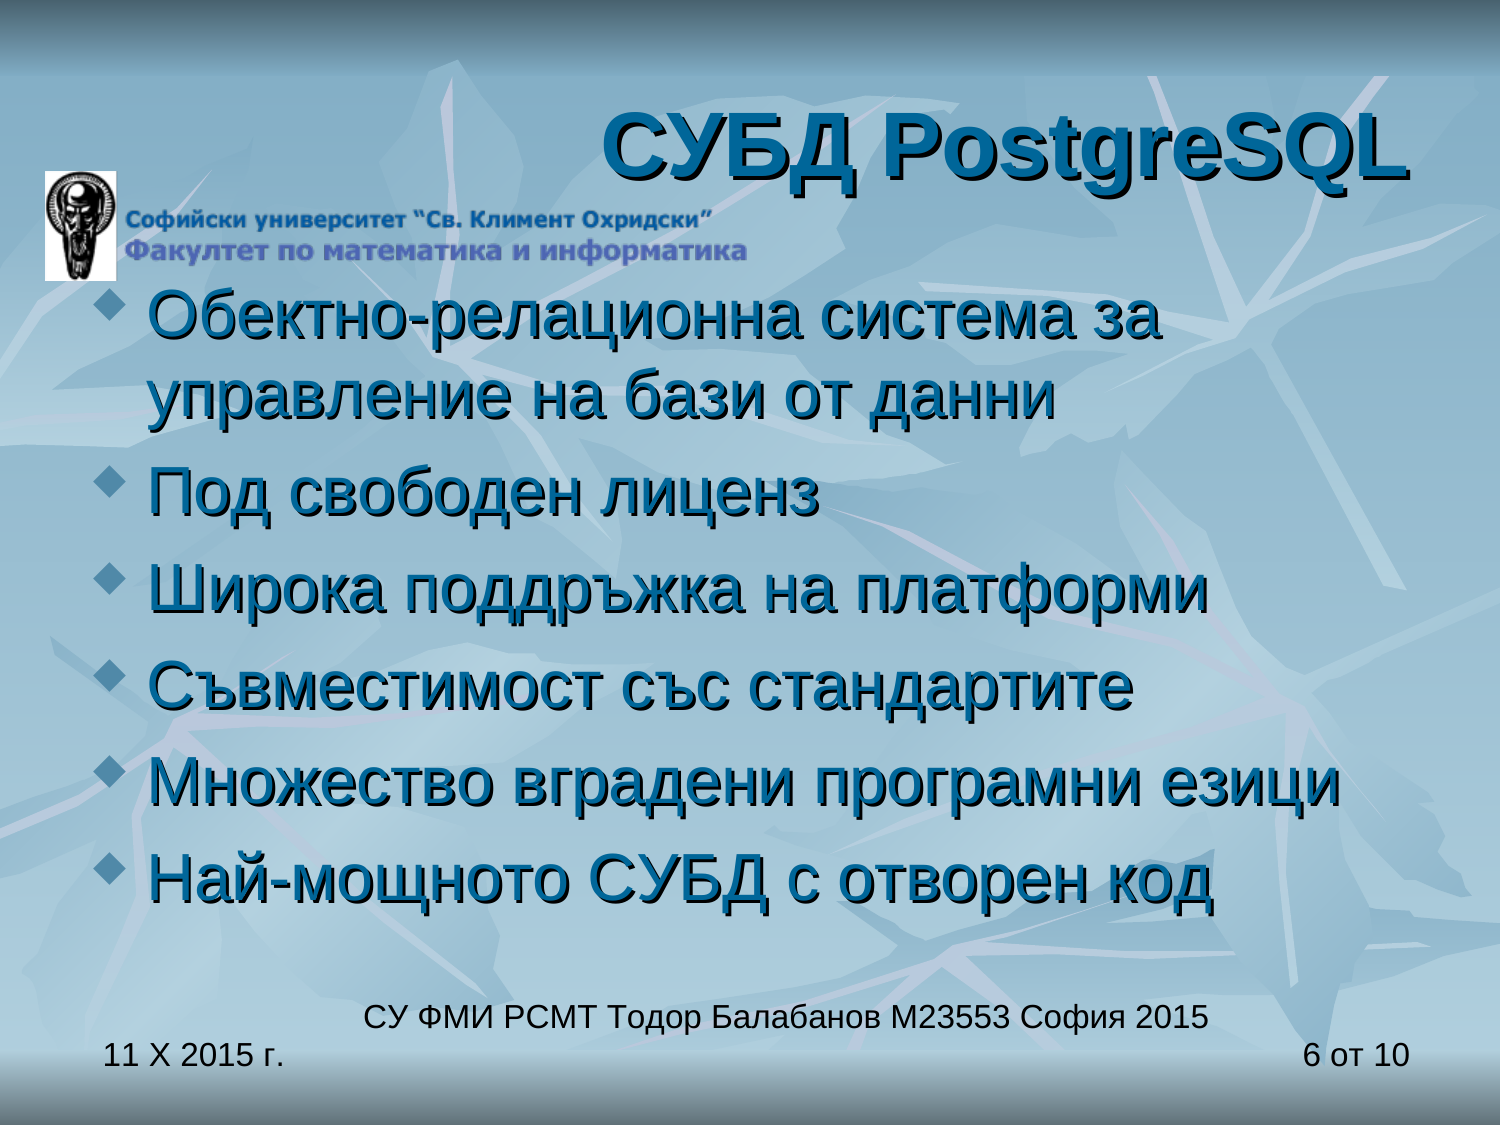

# СУБД PostgreSQL
Обектно-релационна система за управление на бази от данни
Под свободен лиценз
Широка поддръжка на платформи
Съвместимост със стандартите
Множество вградени програмни езици
Най-мощното СУБД с отворен код
СУ ФМИ РСМТ Тодор Балабанов М23553 София 2015
11 X 2015 г.
6